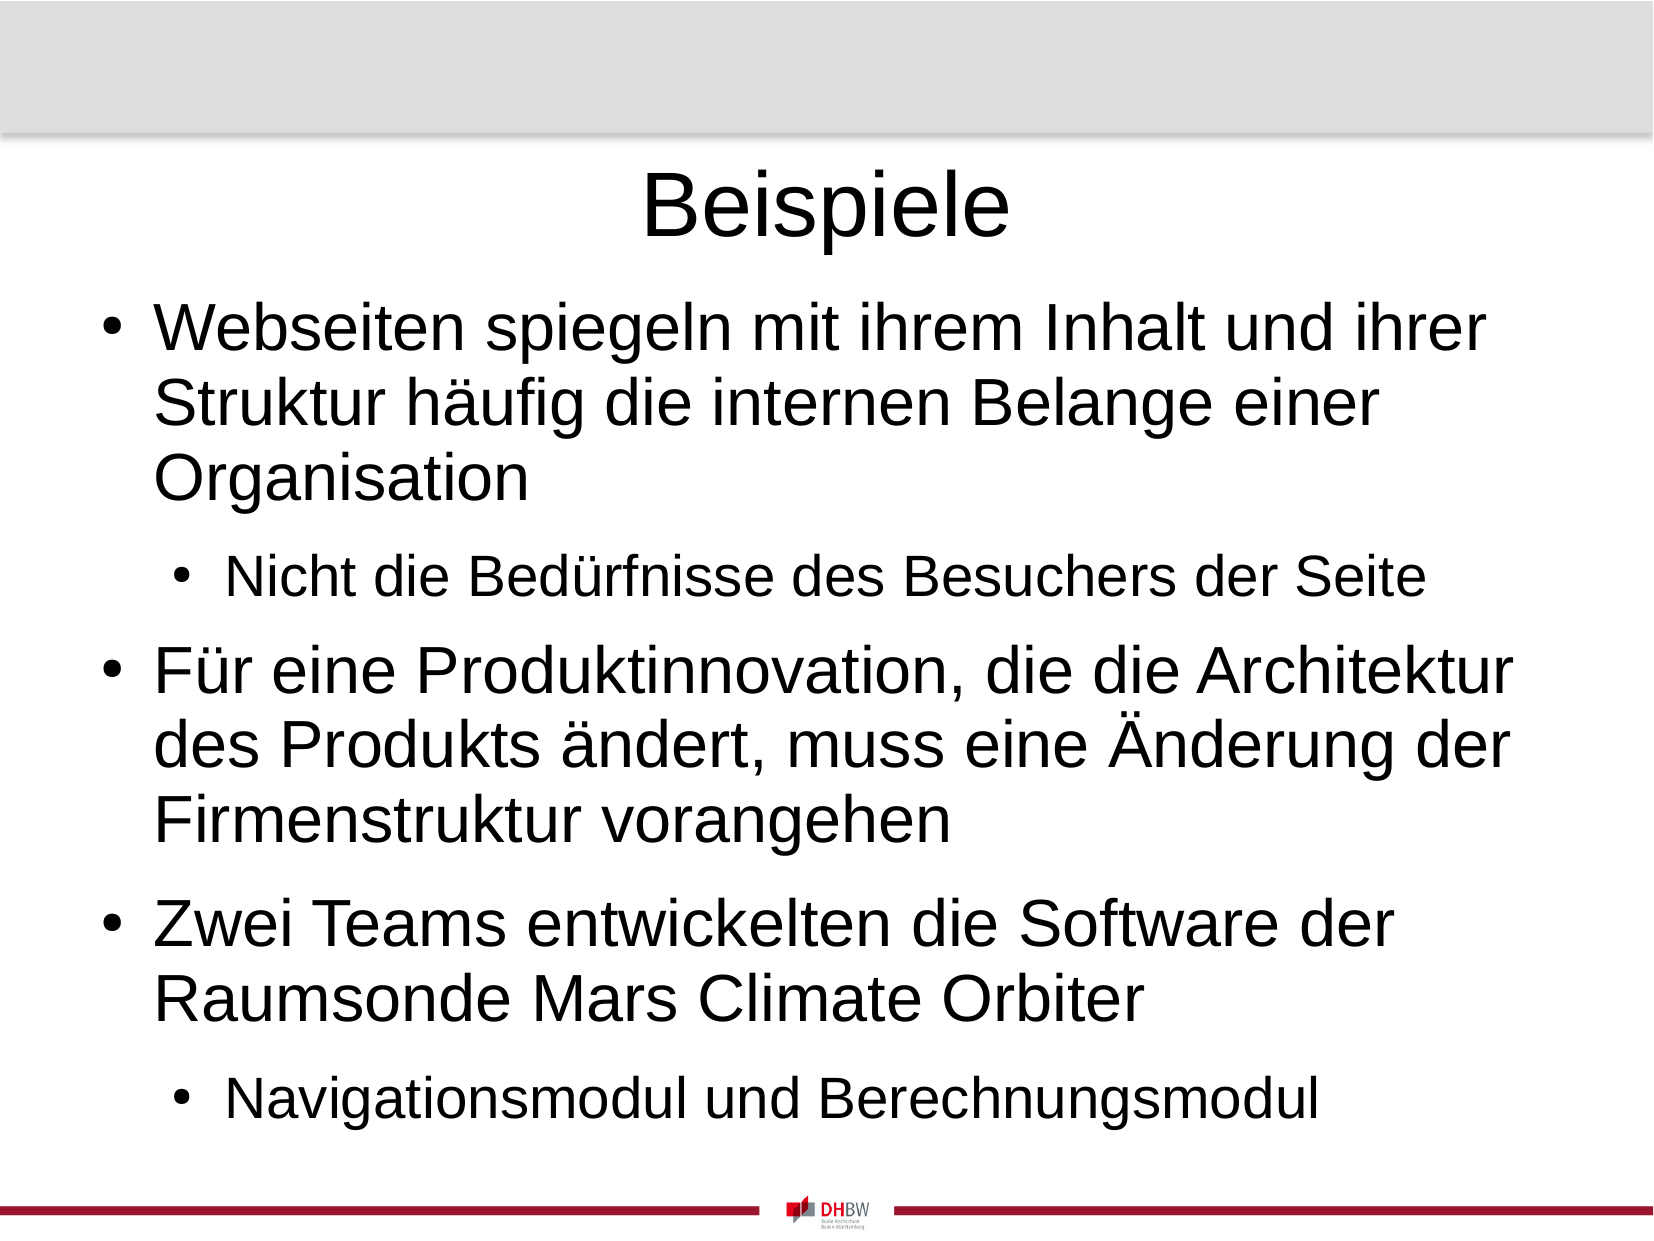

# Beispiele
Webseiten spiegeln mit ihrem Inhalt und ihrer Struktur häufig die internen Belange einer Organisation
Nicht die Bedürfnisse des Besuchers der Seite
Für eine Produktinnovation, die die Architektur des Produkts ändert, muss eine Änderung der Firmenstruktur vorangehen
Zwei Teams entwickelten die Software der Raumsonde Mars Climate Orbiter
Navigationsmodul und Berechnungsmodul